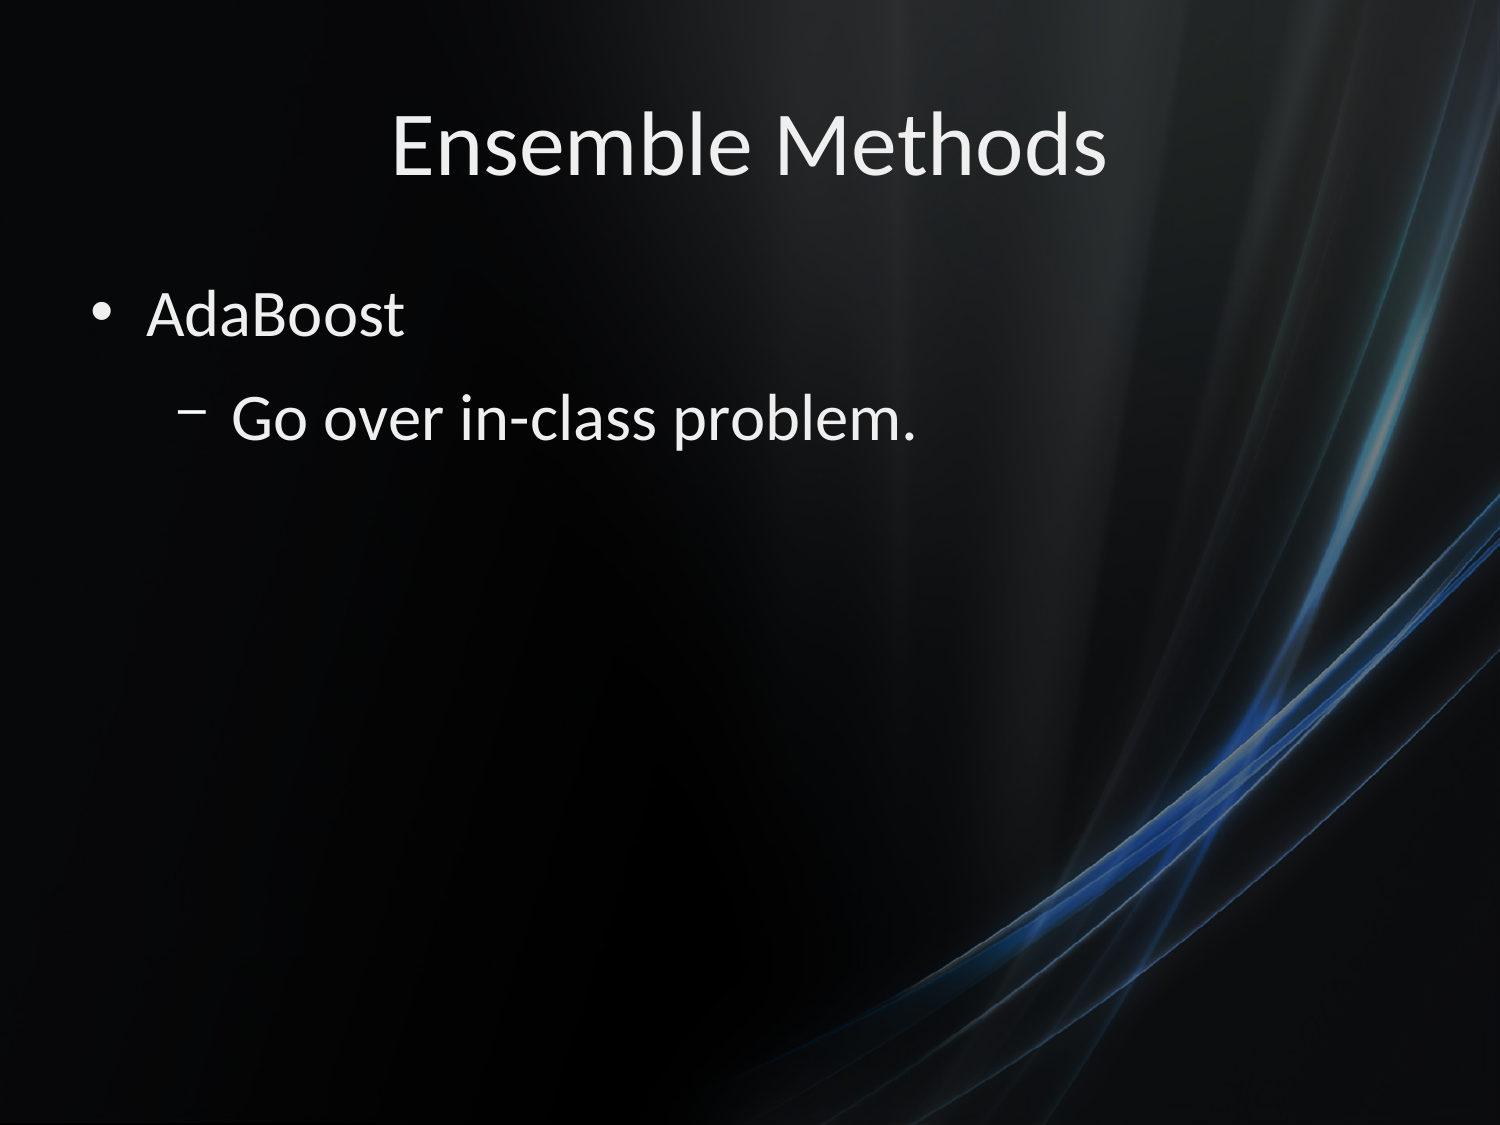

# Ensemble Methods
AdaBoost
Go over in-class problem.